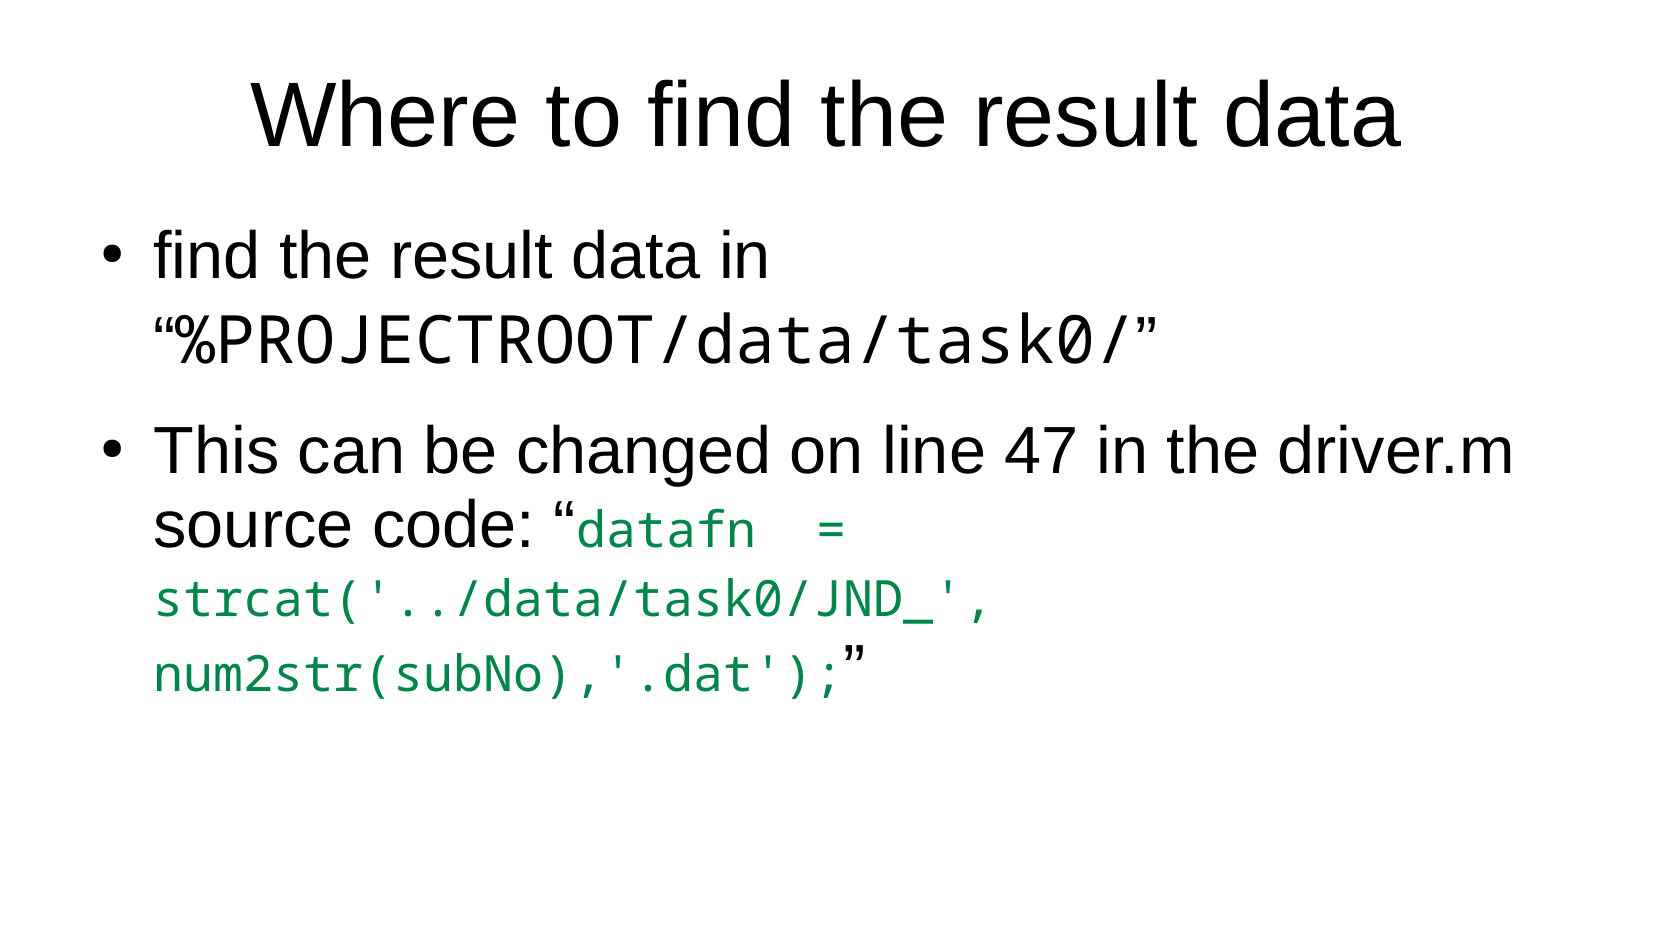

# Where to find the result data
find the result data in “%PROJECTROOT/data/task0/”
This can be changed on line 47 in the driver.m source code: “datafn = strcat('../data/task0/JND_', num2str(subNo),'.dat');”